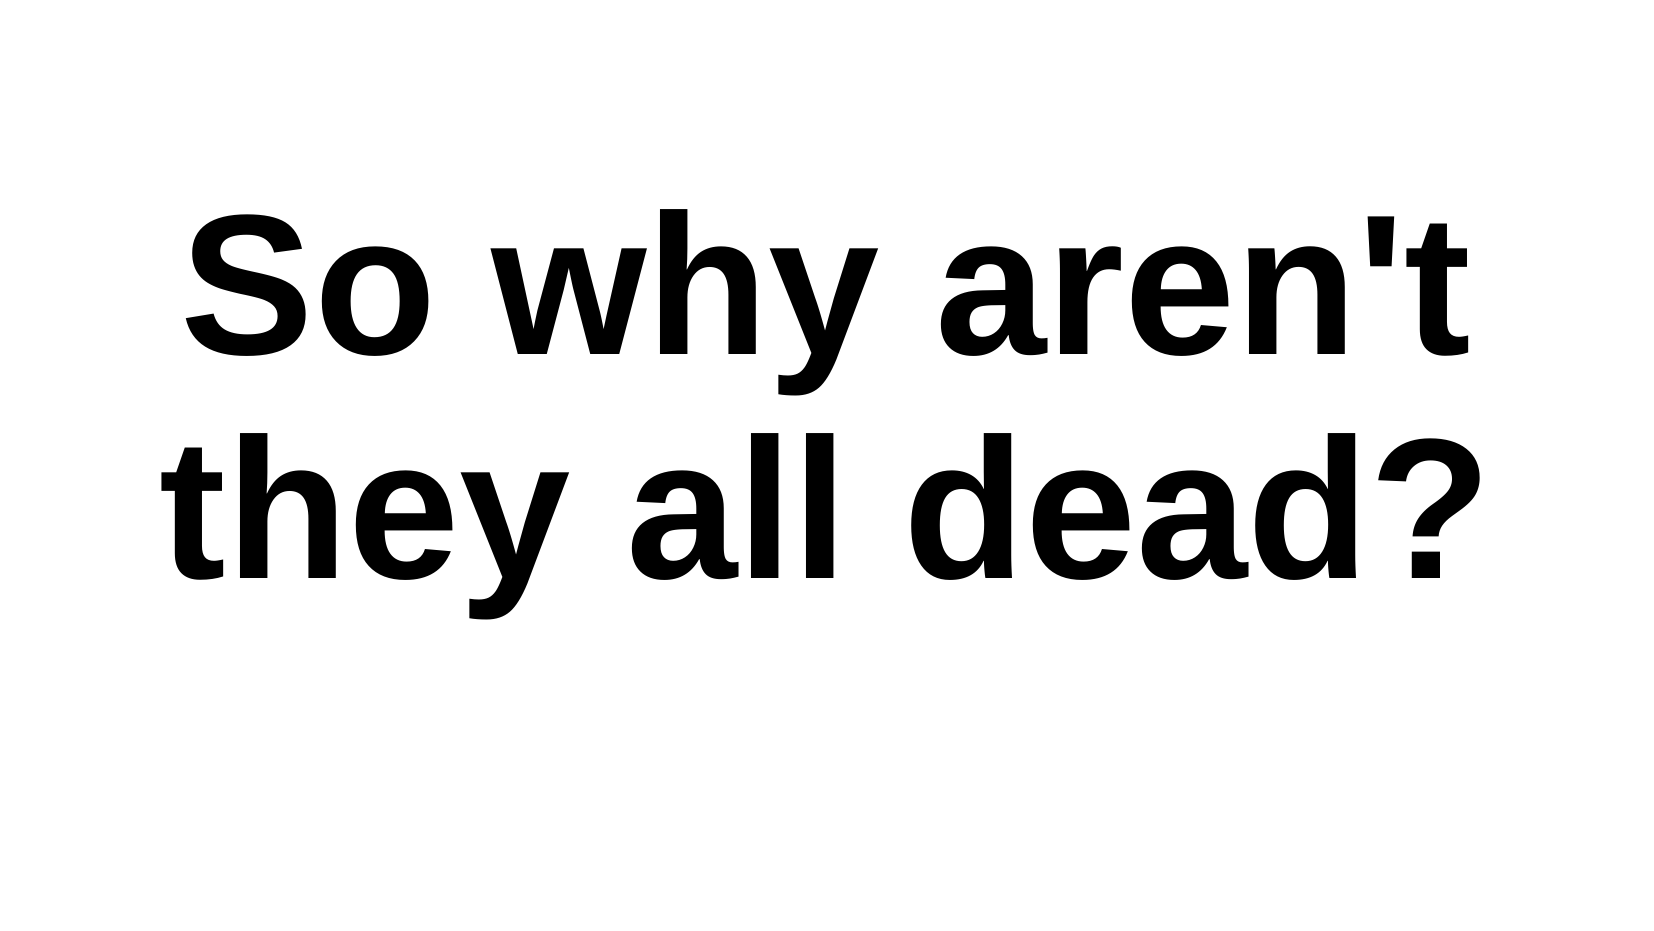

# So why aren't they all dead?